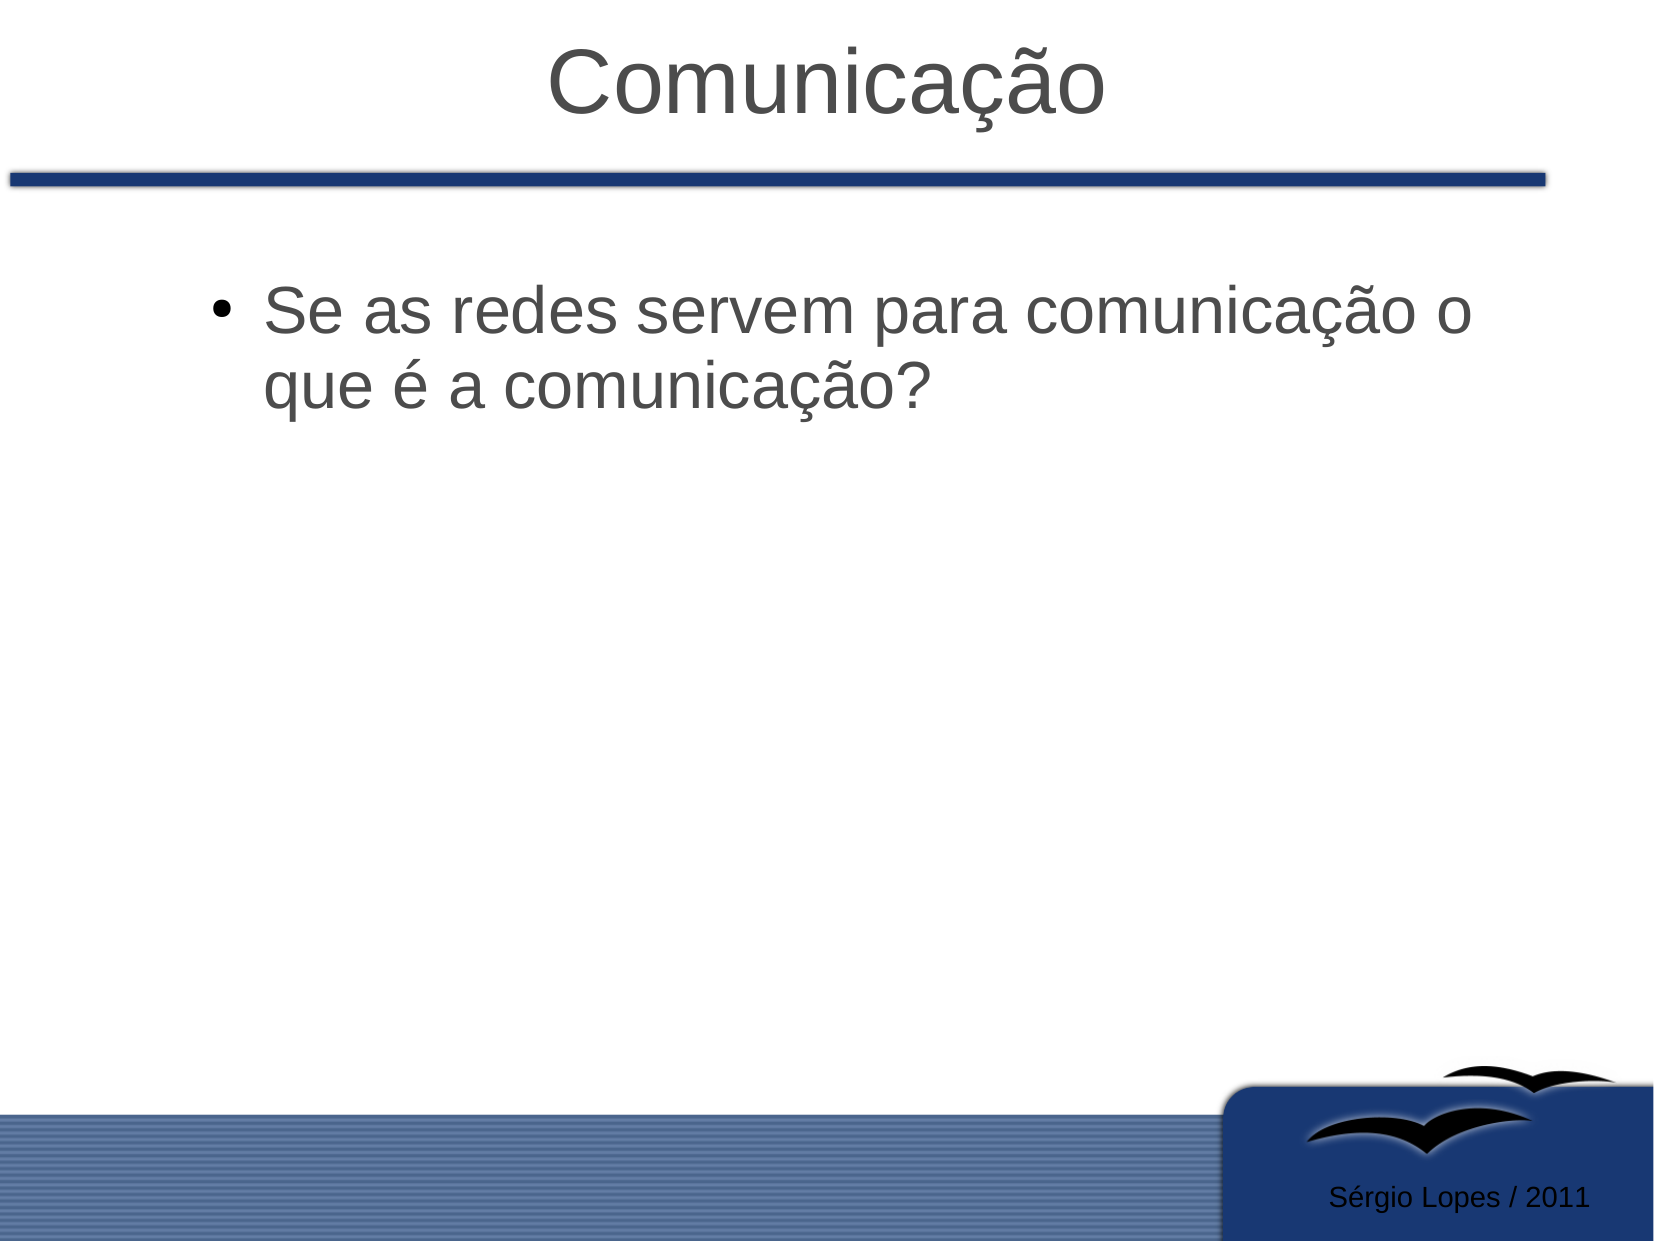

# Comunicação
Se as redes servem para comunicação o que é a comunicação?
Sérgio Lopes / 2011